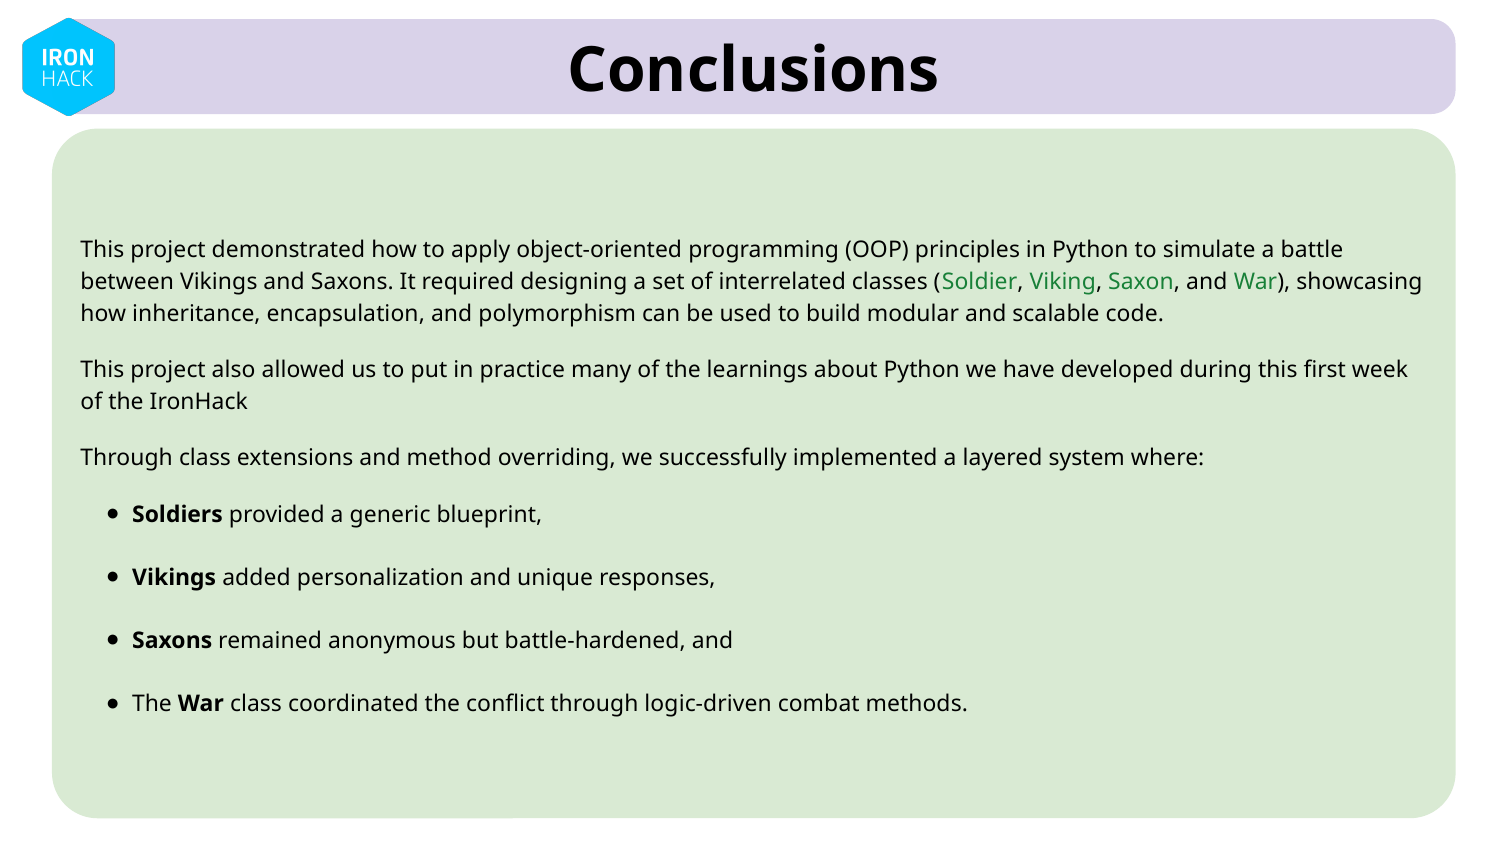

Conclusions
This project demonstrated how to apply object-oriented programming (OOP) principles in Python to simulate a battle between Vikings and Saxons. It required designing a set of interrelated classes (Soldier, Viking, Saxon, and War), showcasing how inheritance, encapsulation, and polymorphism can be used to build modular and scalable code.
This project also allowed us to put in practice many of the learnings about Python we have developed during this first week of the IronHack
Through class extensions and method overriding, we successfully implemented a layered system where:
Soldiers provided a generic blueprint,
Vikings added personalization and unique responses,
Saxons remained anonymous but battle-hardened, and
The War class coordinated the conflict through logic-driven combat methods.